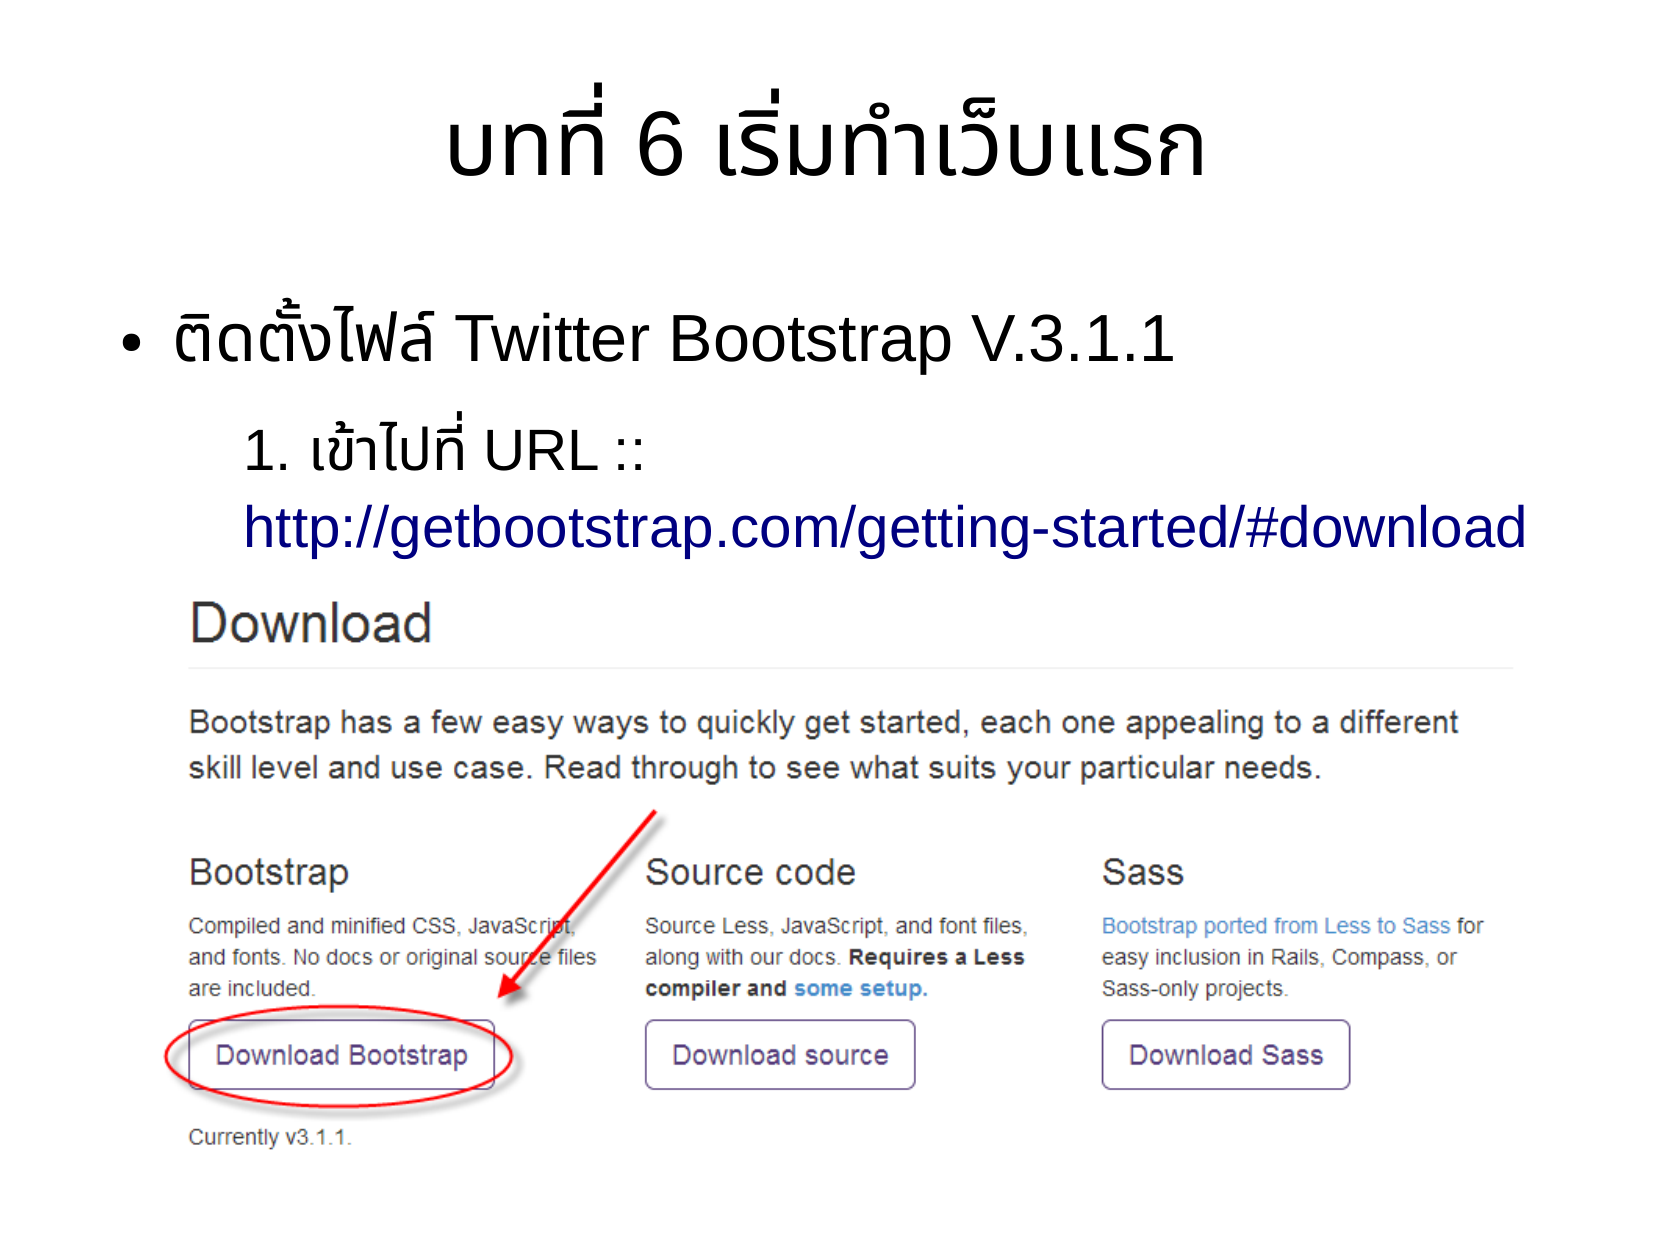

# บทที่ 6 เริ่มทำเว็บแรก
ติดตั้งไฟล์ Twitter Bootstrap V.3.1.1
1. เข้าไปที่ URL :: http://getbootstrap.com/getting-started/#download